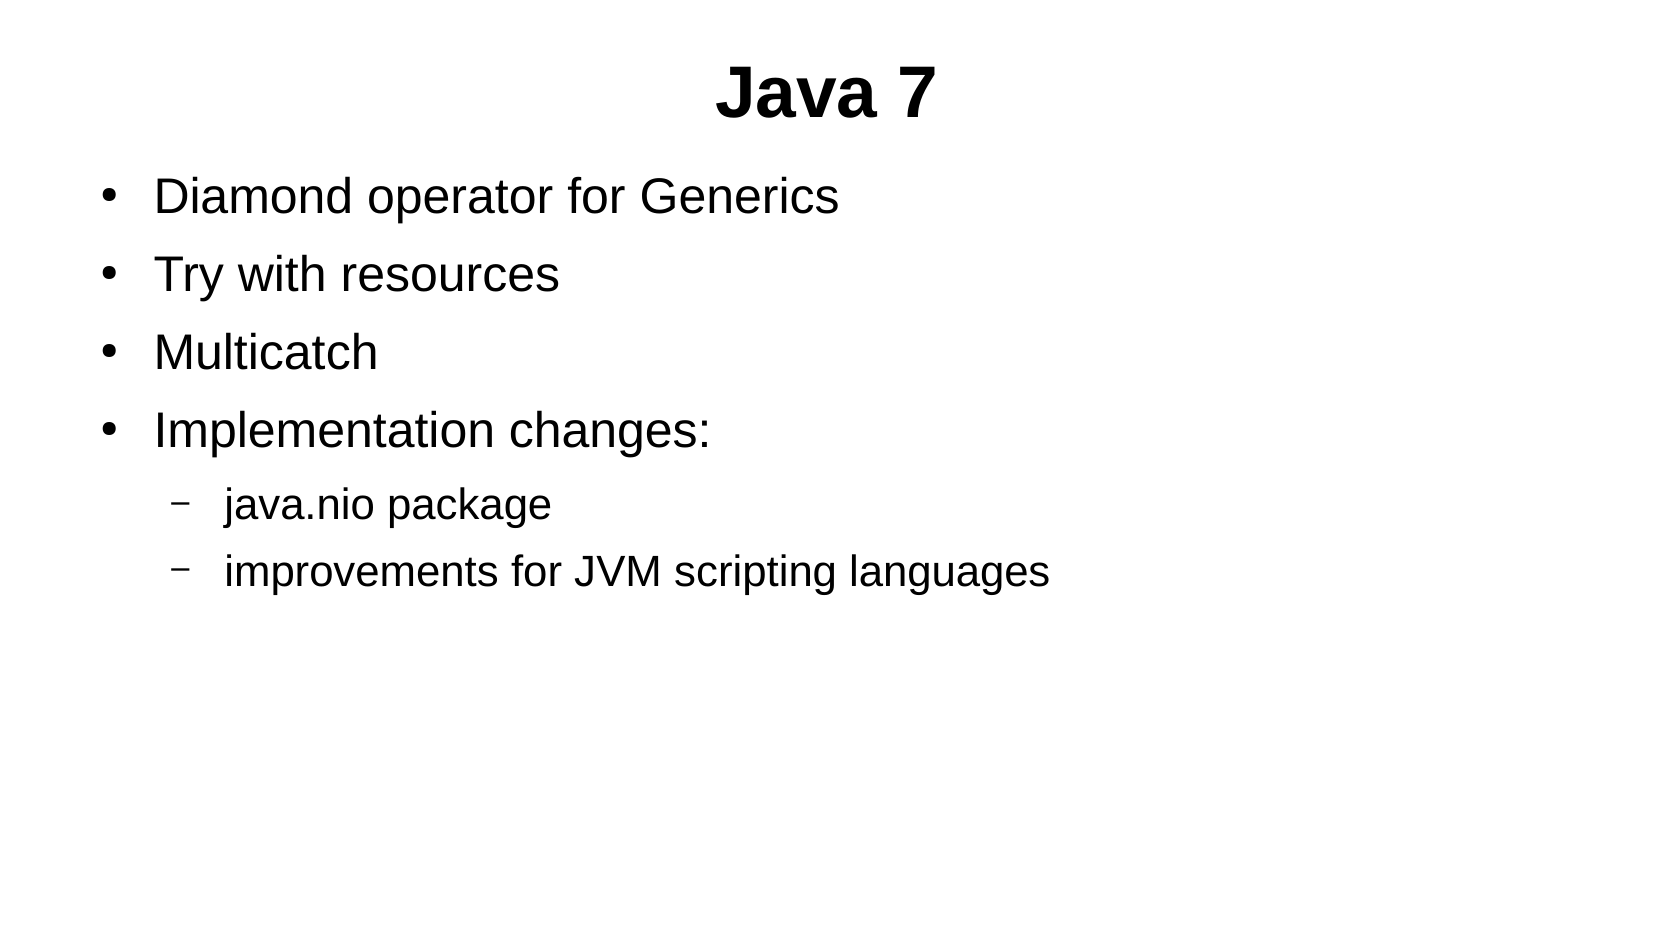

# Java 7
Diamond operator for Generics
Try with resources
Multicatch
Implementation changes:
java.nio package
improvements for JVM scripting languages